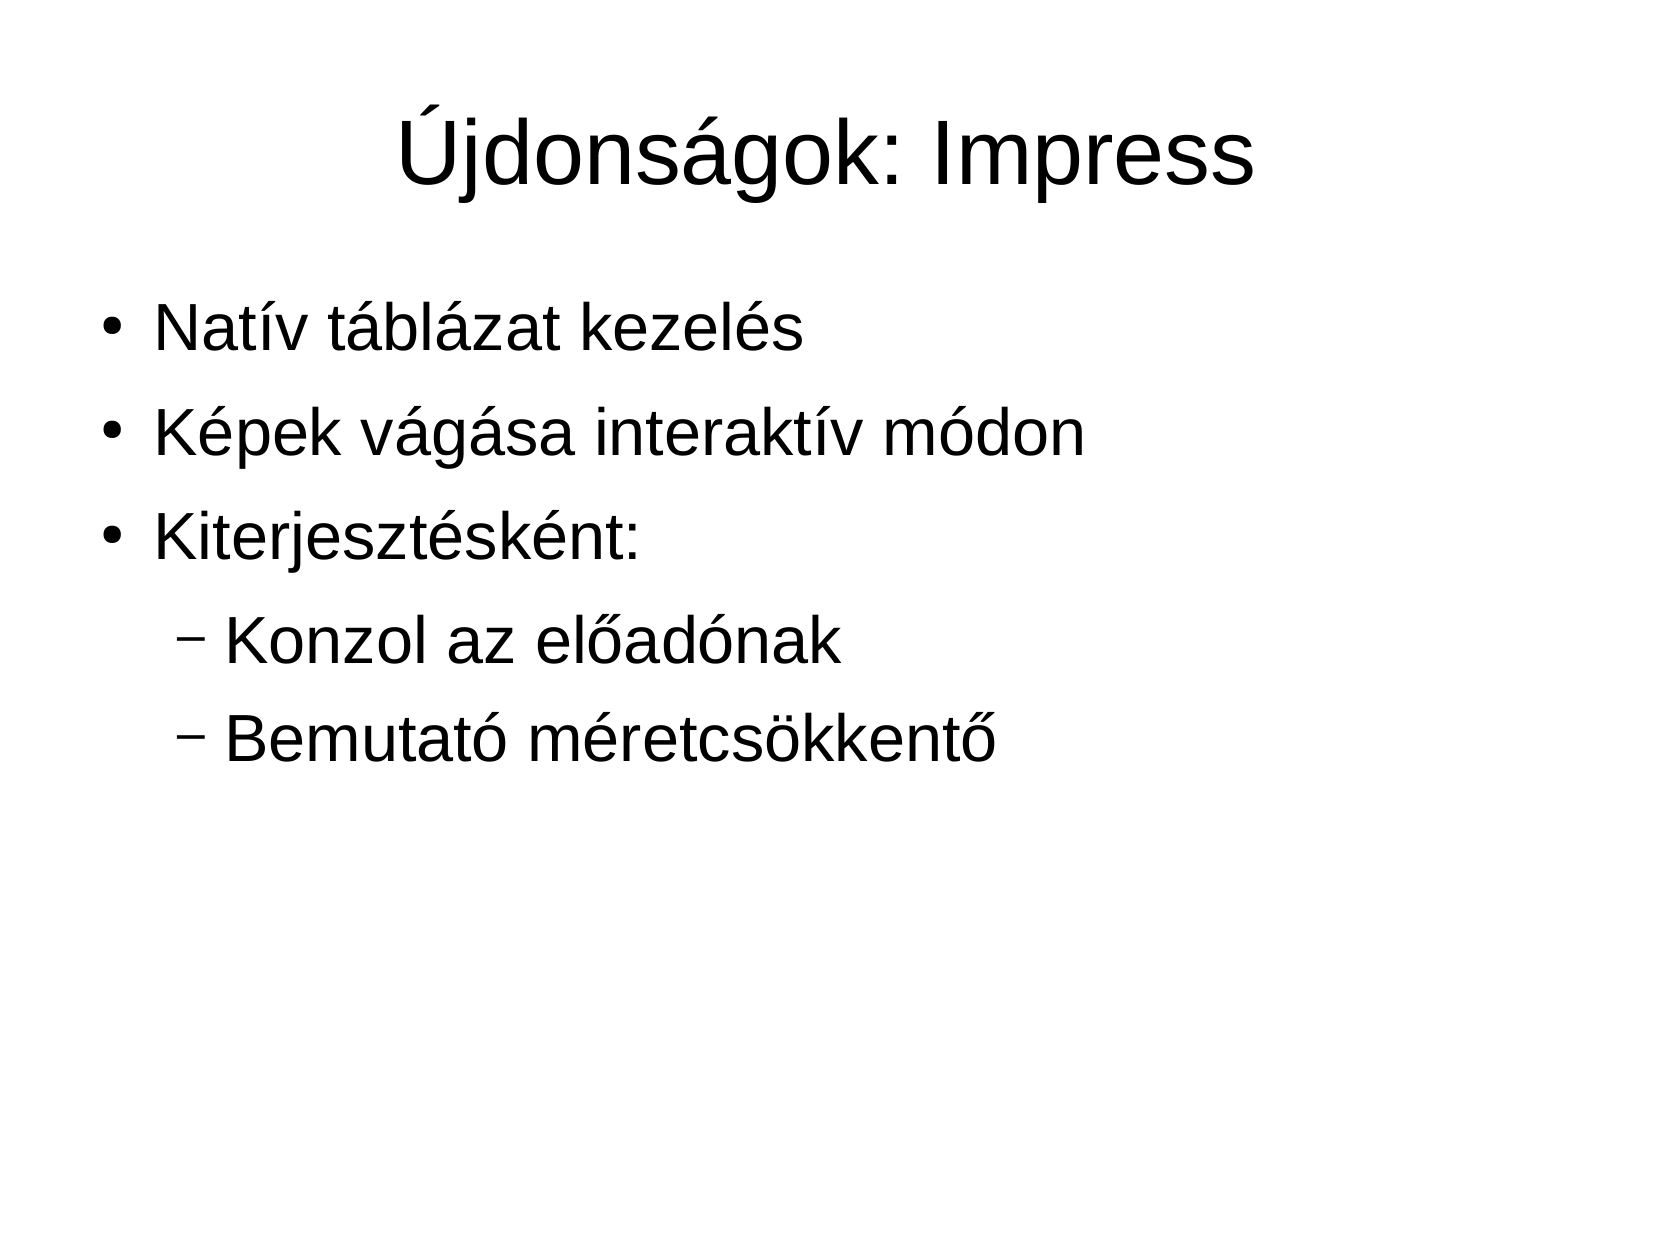

# Újdonságok: Impress
Natív táblázat kezelés
Képek vágása interaktív módon
Kiterjesztésként:
Konzol az előadónak
Bemutató méretcsökkentő